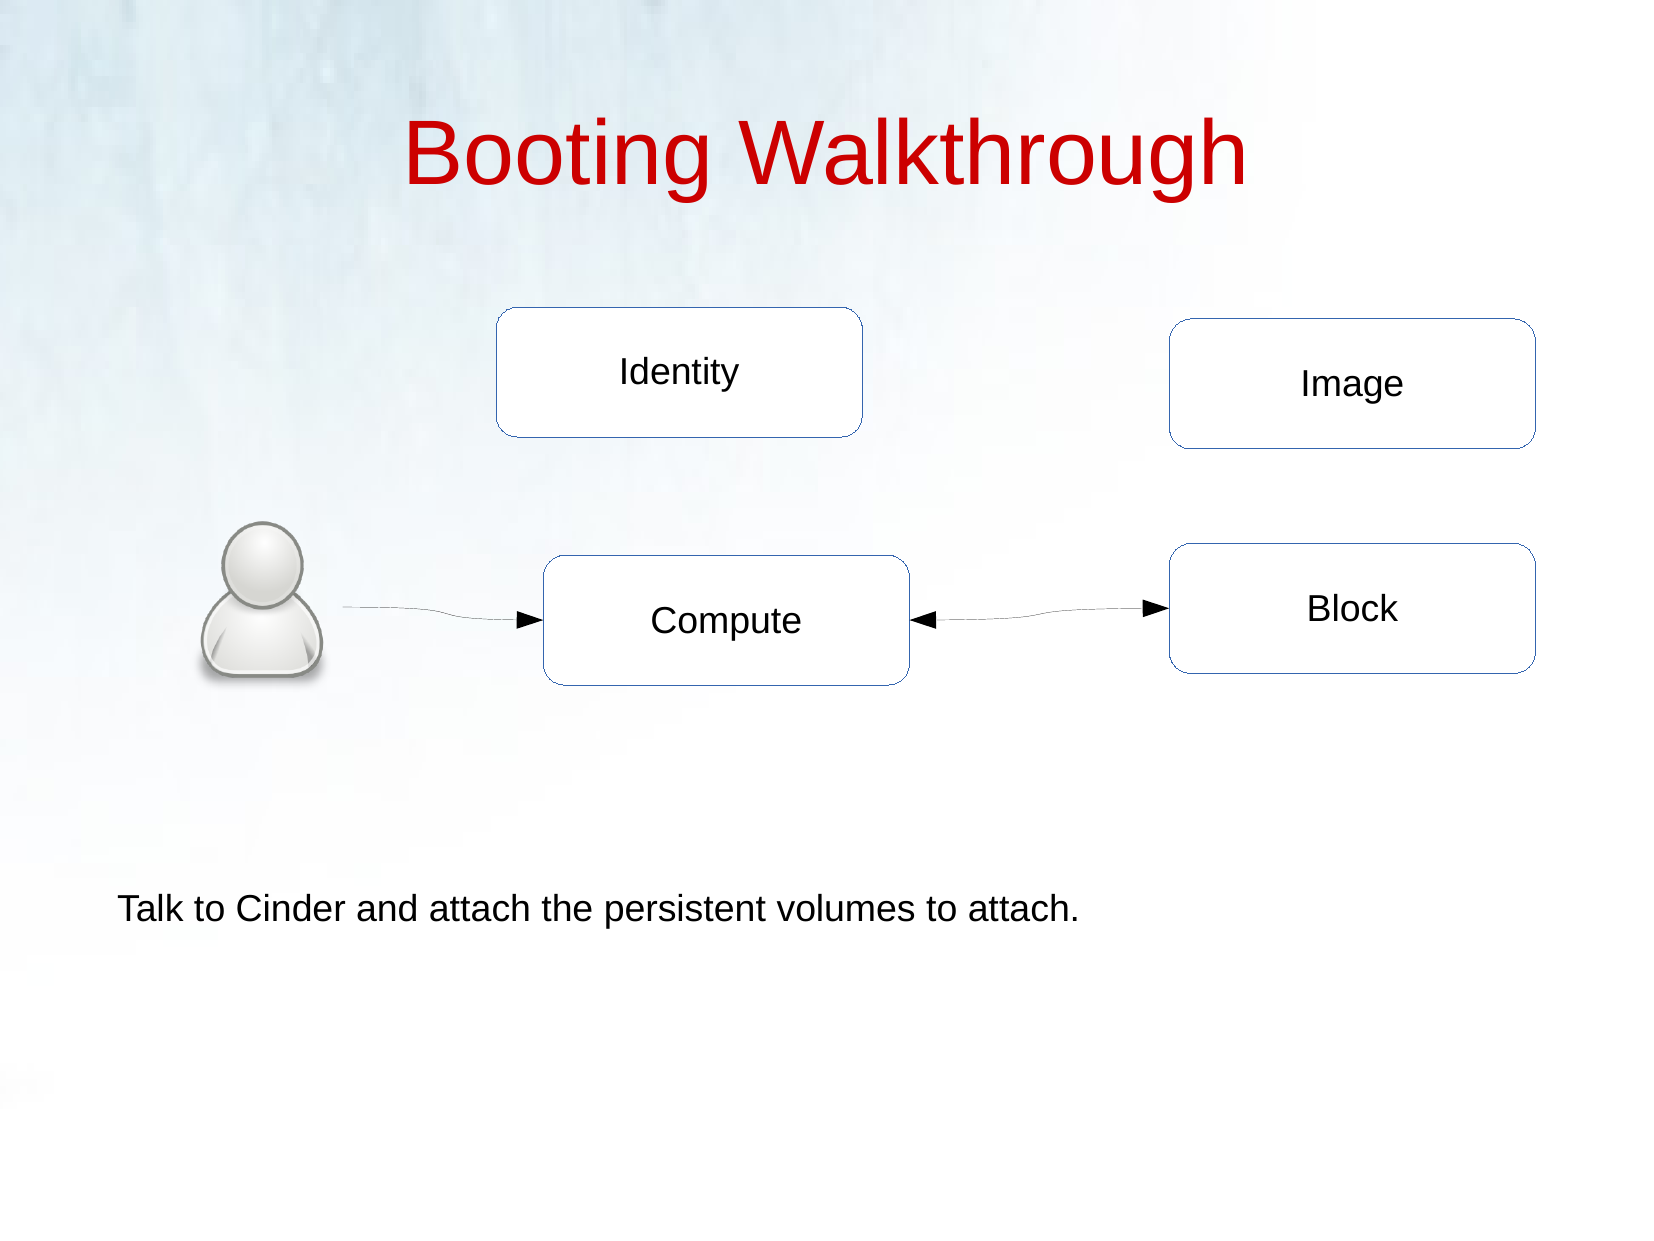

# Booting Walkthrough
Identity
Image
Block
Compute
Talk to Cinder and attach the persistent volumes to attach.